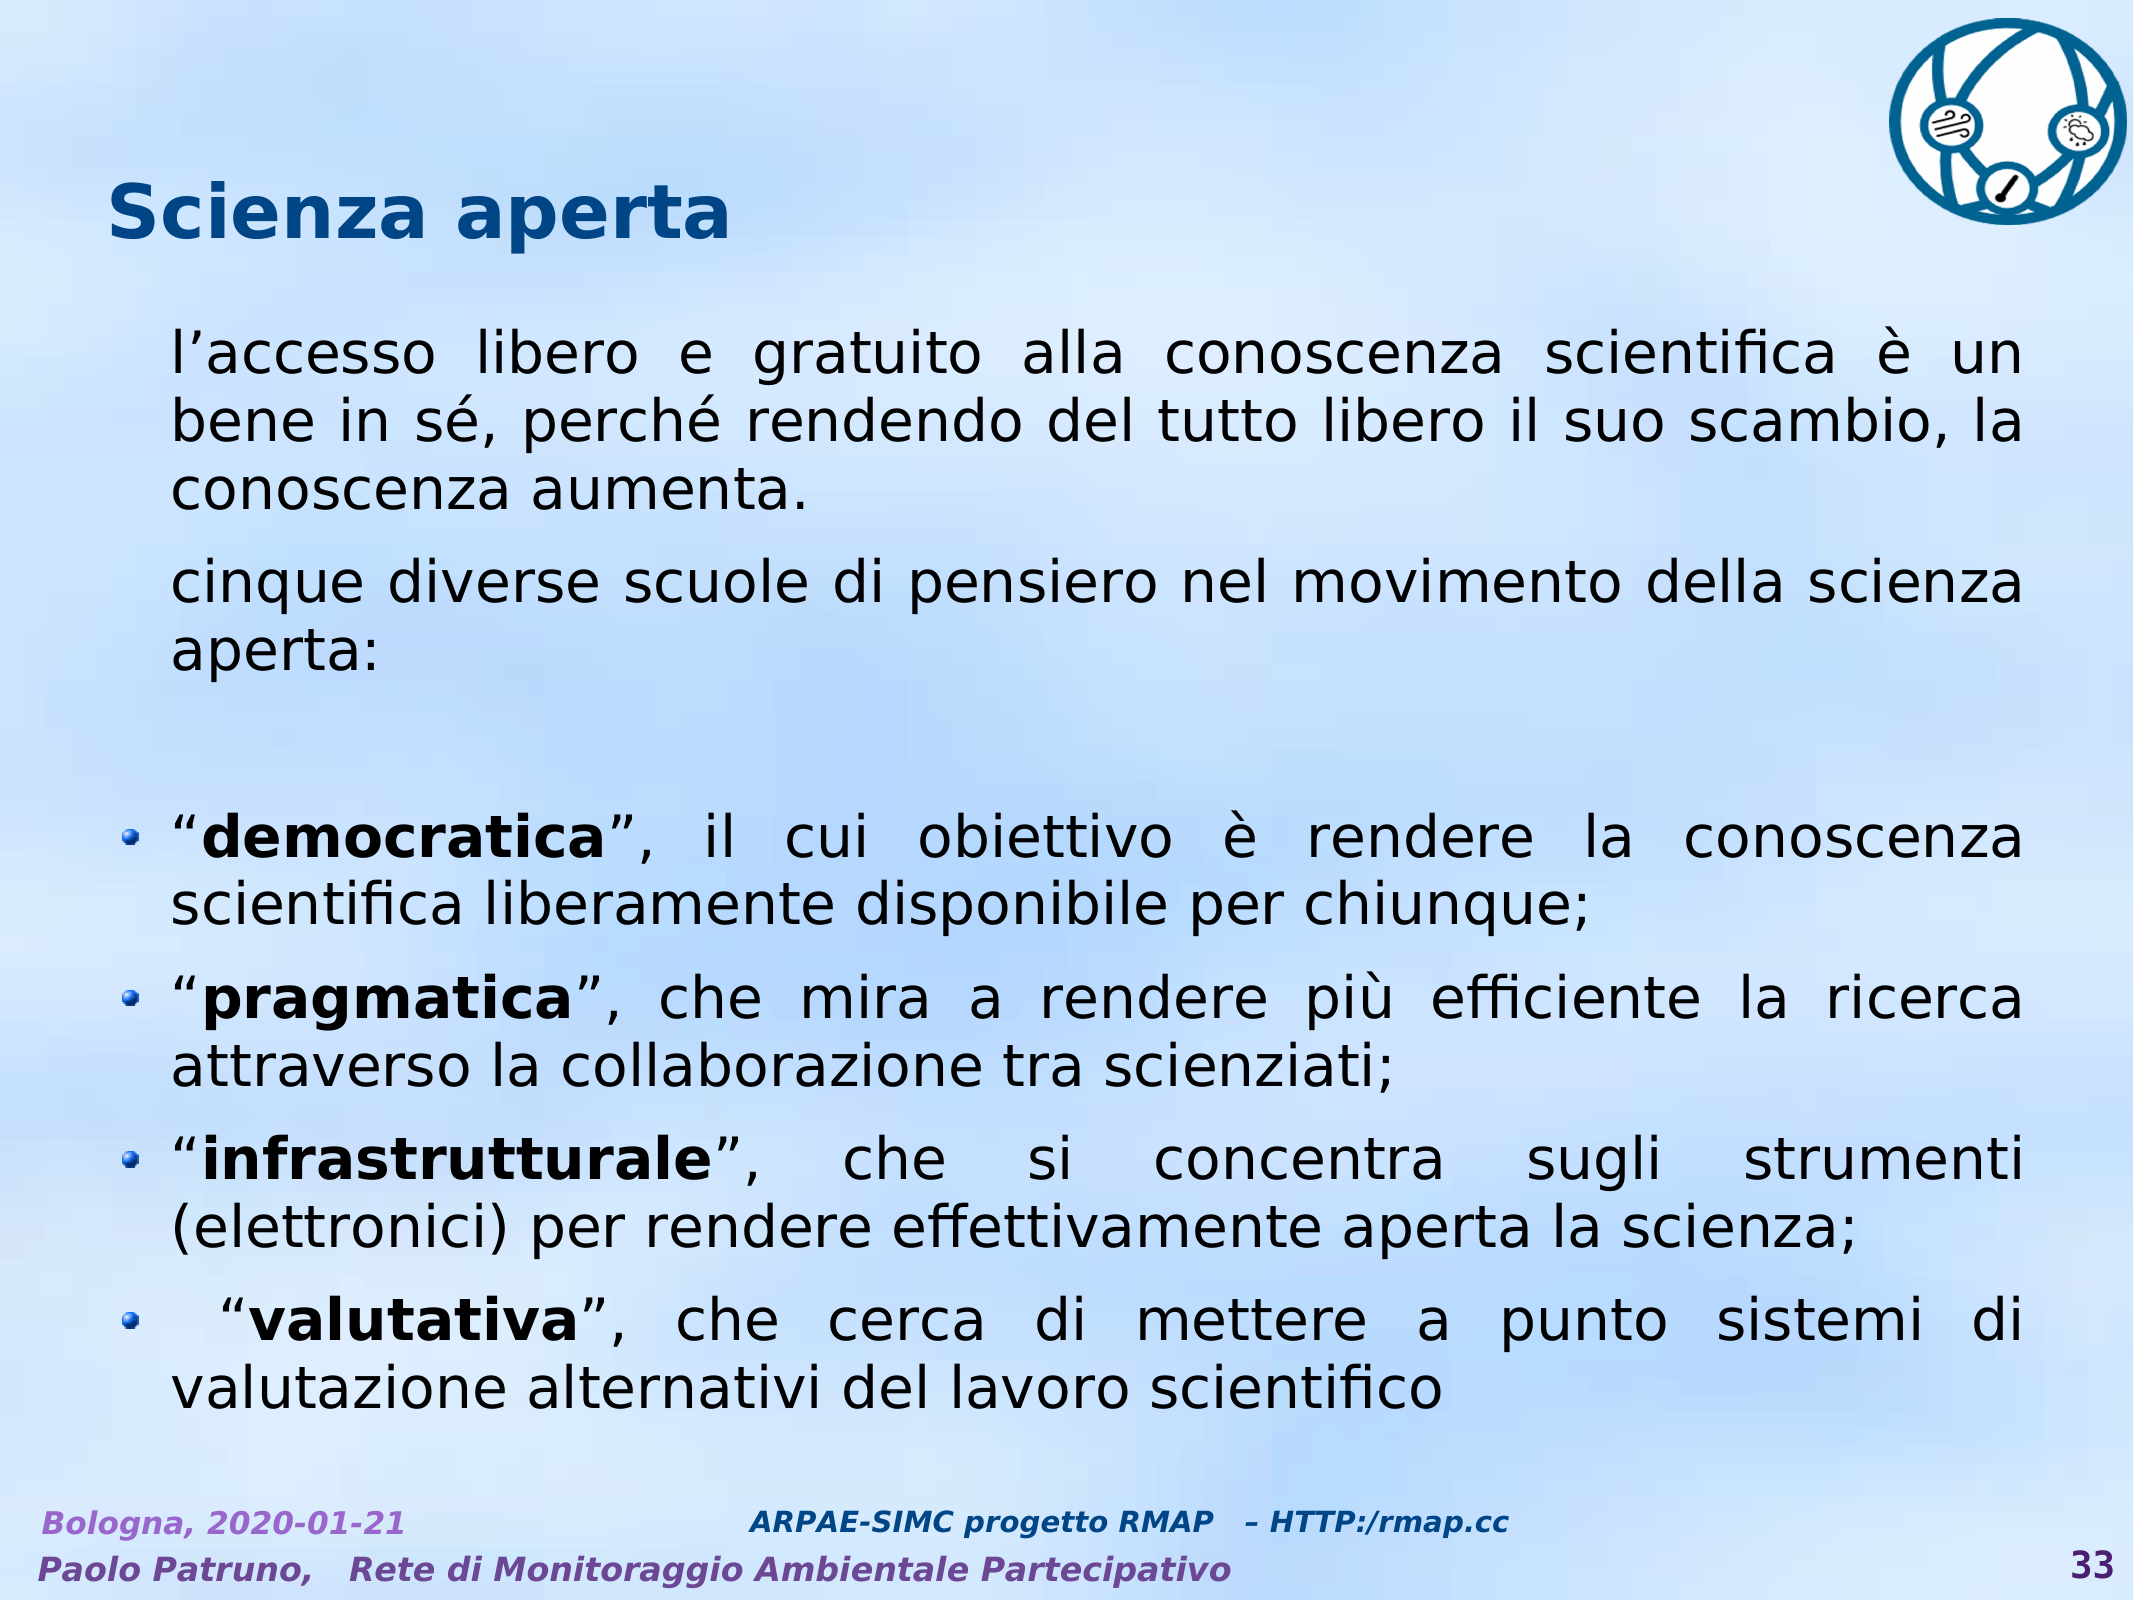

# Scienza aperta
l’accesso libero e gratuito alla conoscenza scientifica è un bene in sé, perché rendendo del tutto libero il suo scambio, la conoscenza aumenta.
cinque diverse scuole di pensiero nel movimento della scienza aperta:
“democratica”, il cui obiettivo è rendere la conoscenza scientifica liberamente disponibile per chiunque;
“pragmatica”, che mira a rendere più efficiente la ricerca attraverso la collaborazione tra scienziati;
“infrastrutturale”, che si concentra sugli strumenti (elettronici) per rendere effettivamente aperta la scienza;
 “valutativa”, che cerca di mettere a punto sistemi di valutazione alternativi del lavoro scientifico